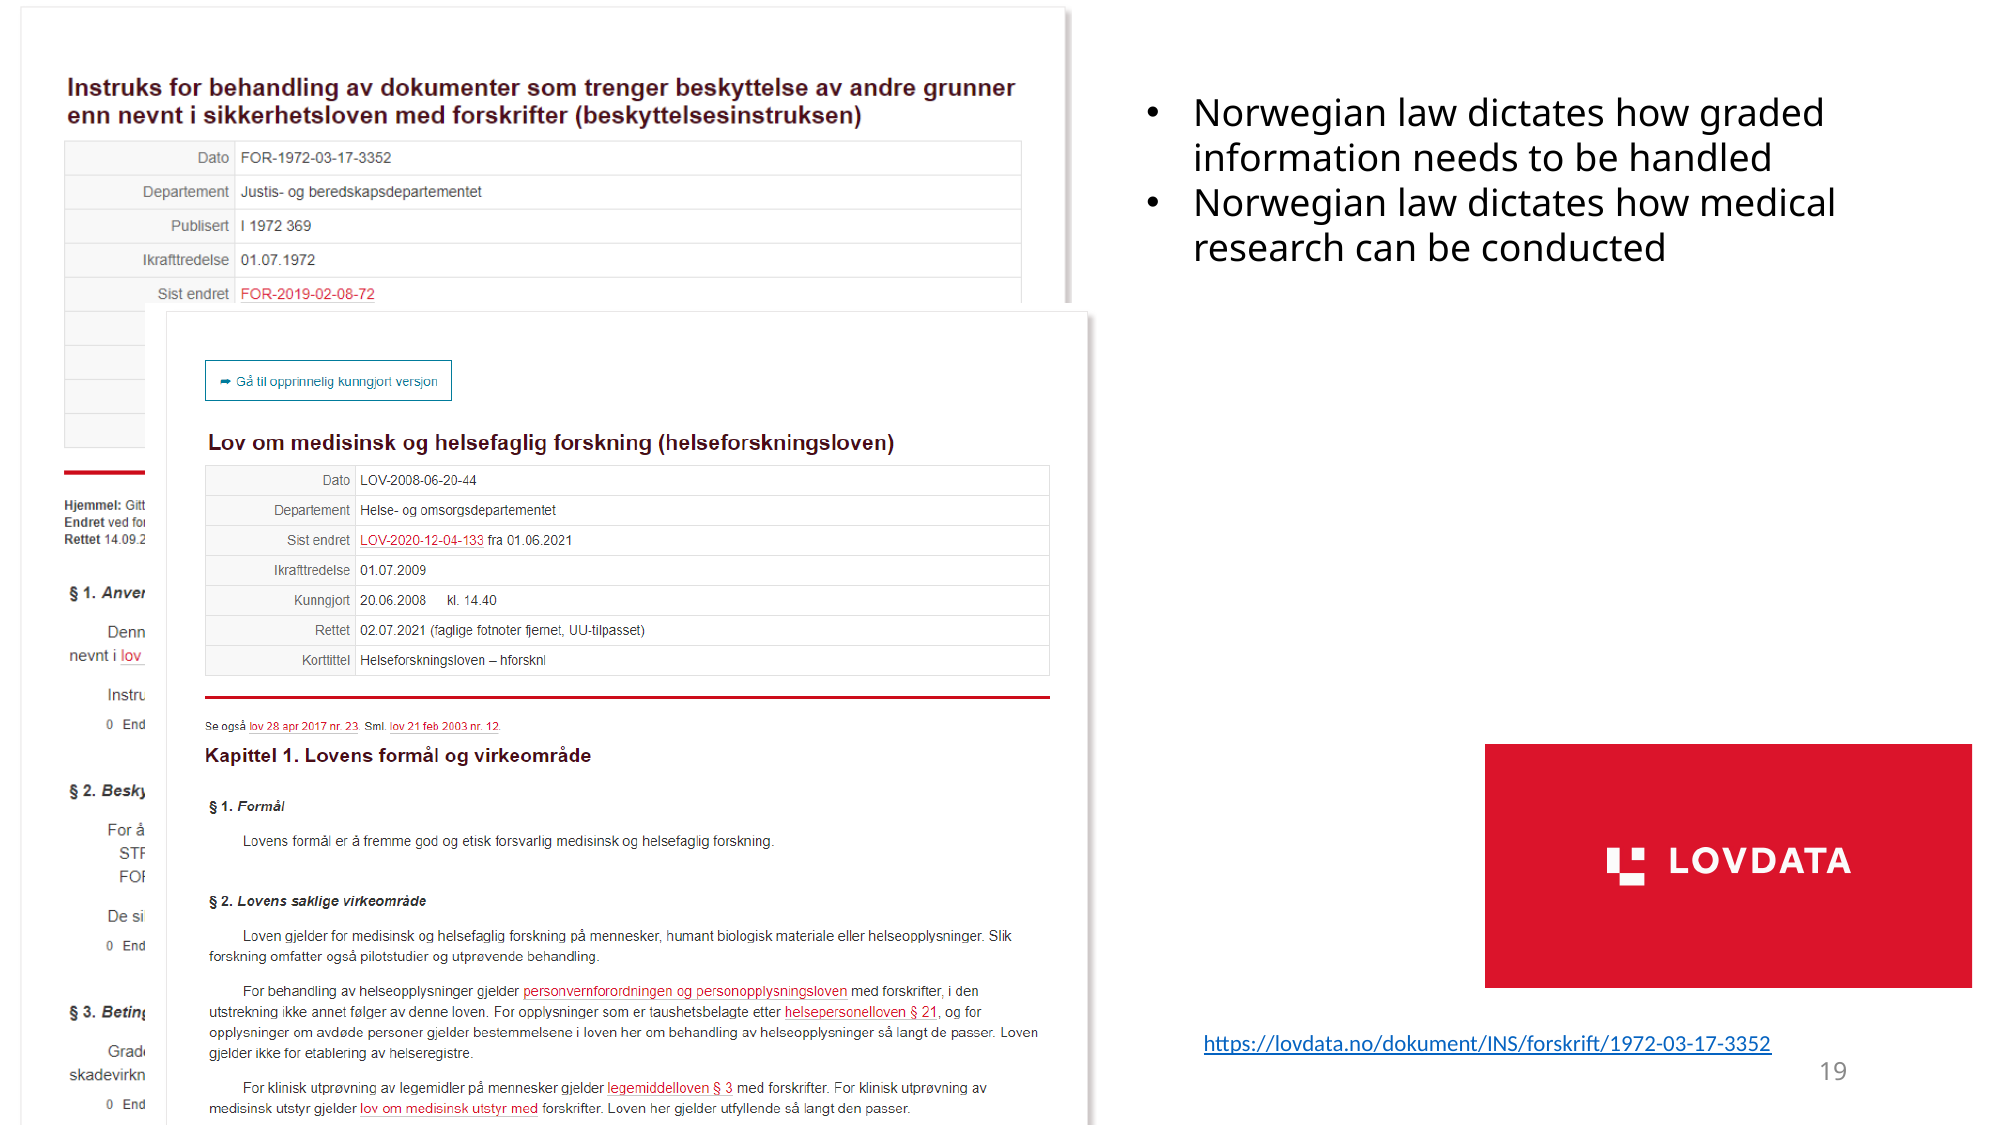

Norwegian law dictates how graded information needs to be handled
Norwegian law dictates how medical research can be conducted
https://lovdata.no/dokument/INS/forskrift/1972-03-17-3352